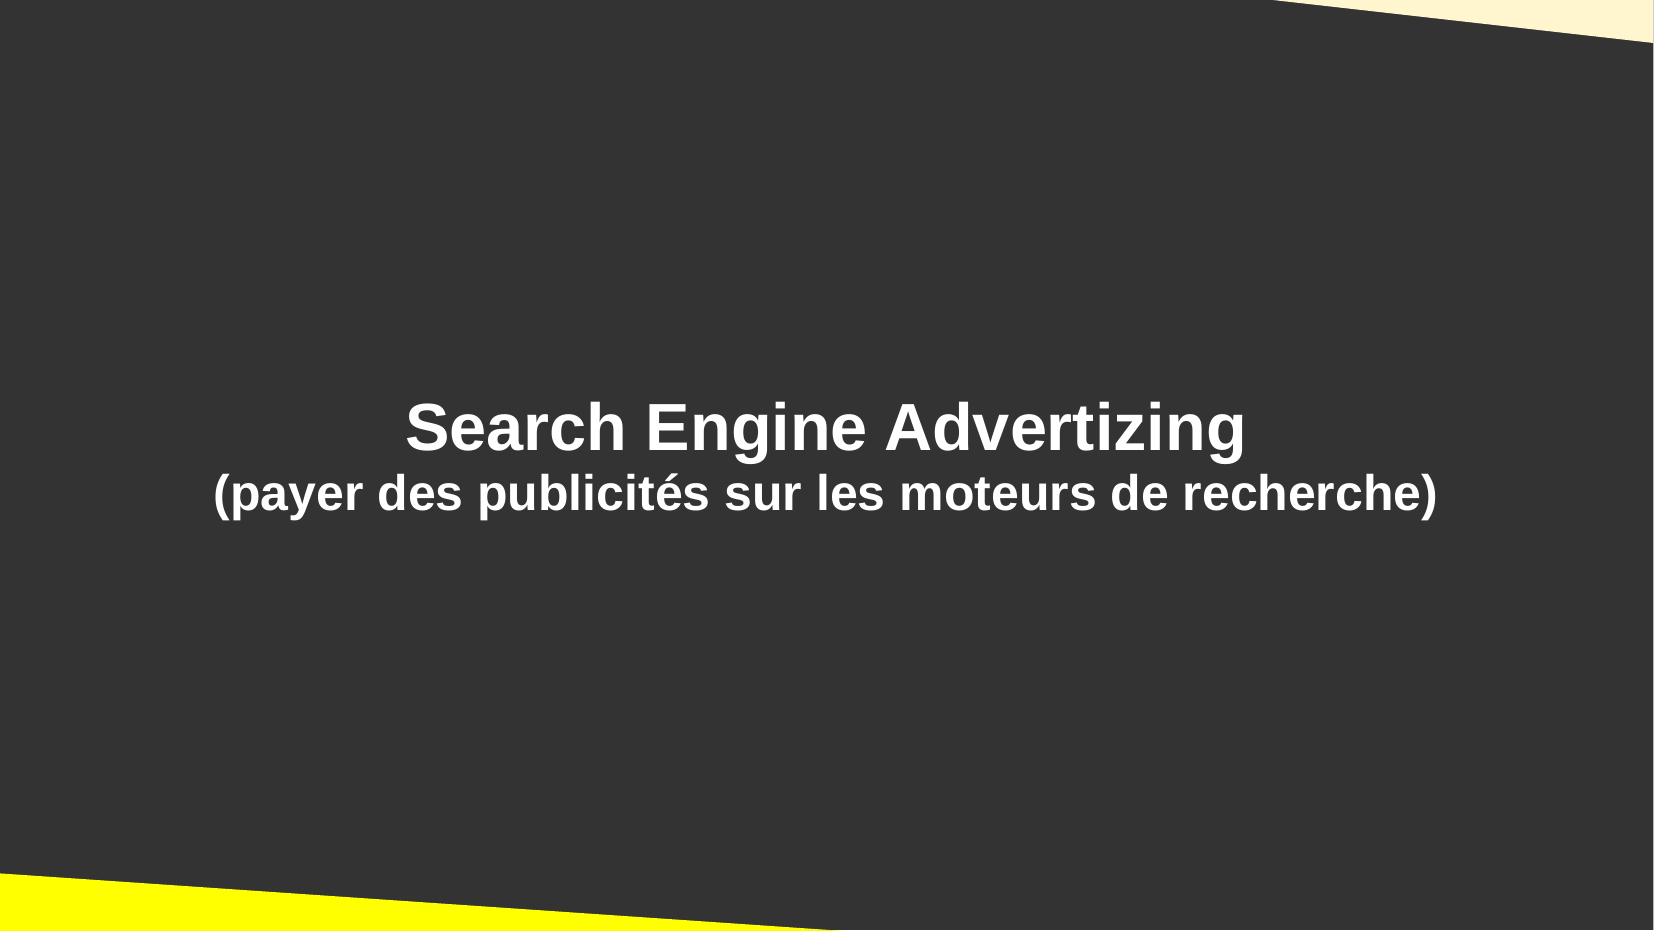

# Search Engine Advertizing (payer des publicités sur les moteurs de recherche)